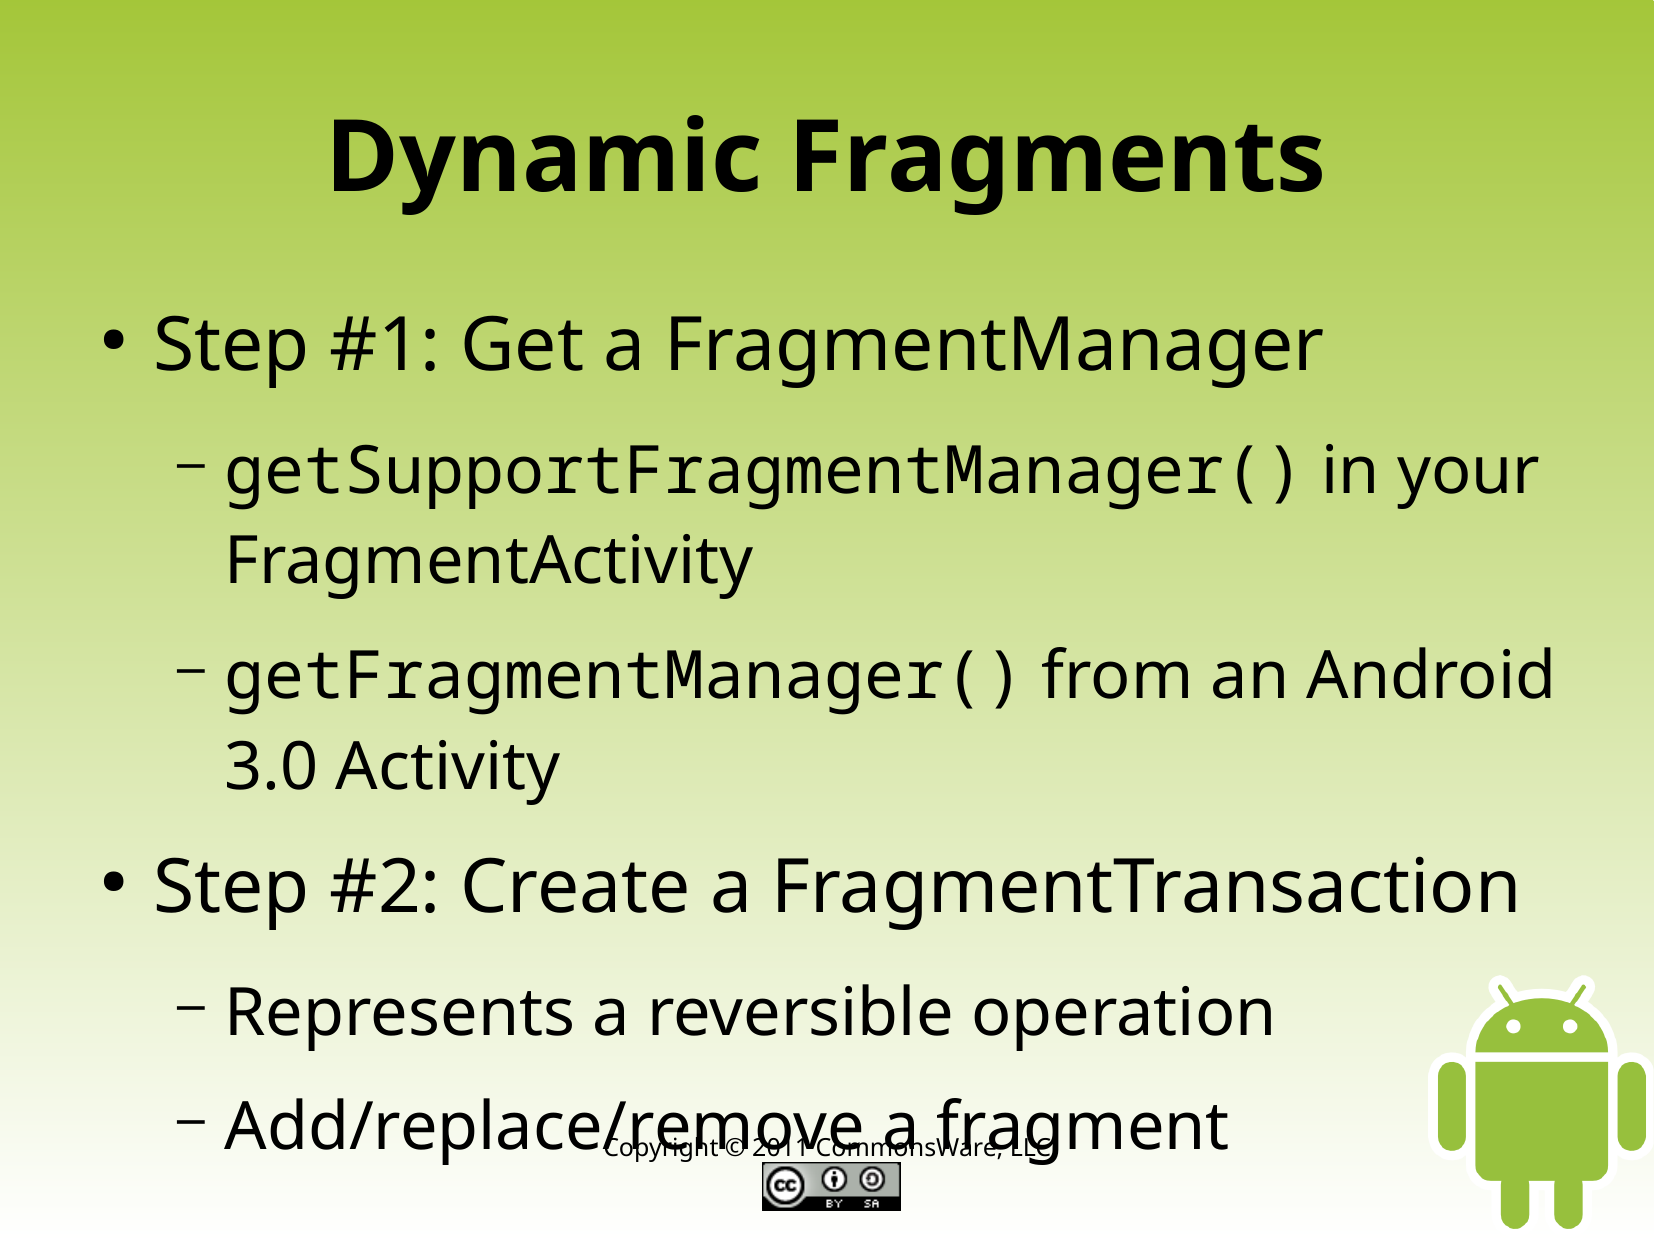

# Dynamic Fragments
Step #1: Get a FragmentManager
getSupportFragmentManager() in your FragmentActivity
getFragmentManager() from an Android 3.0 Activity
Step #2: Create a FragmentTransaction
Represents a reversible operation
Add/replace/remove a fragment